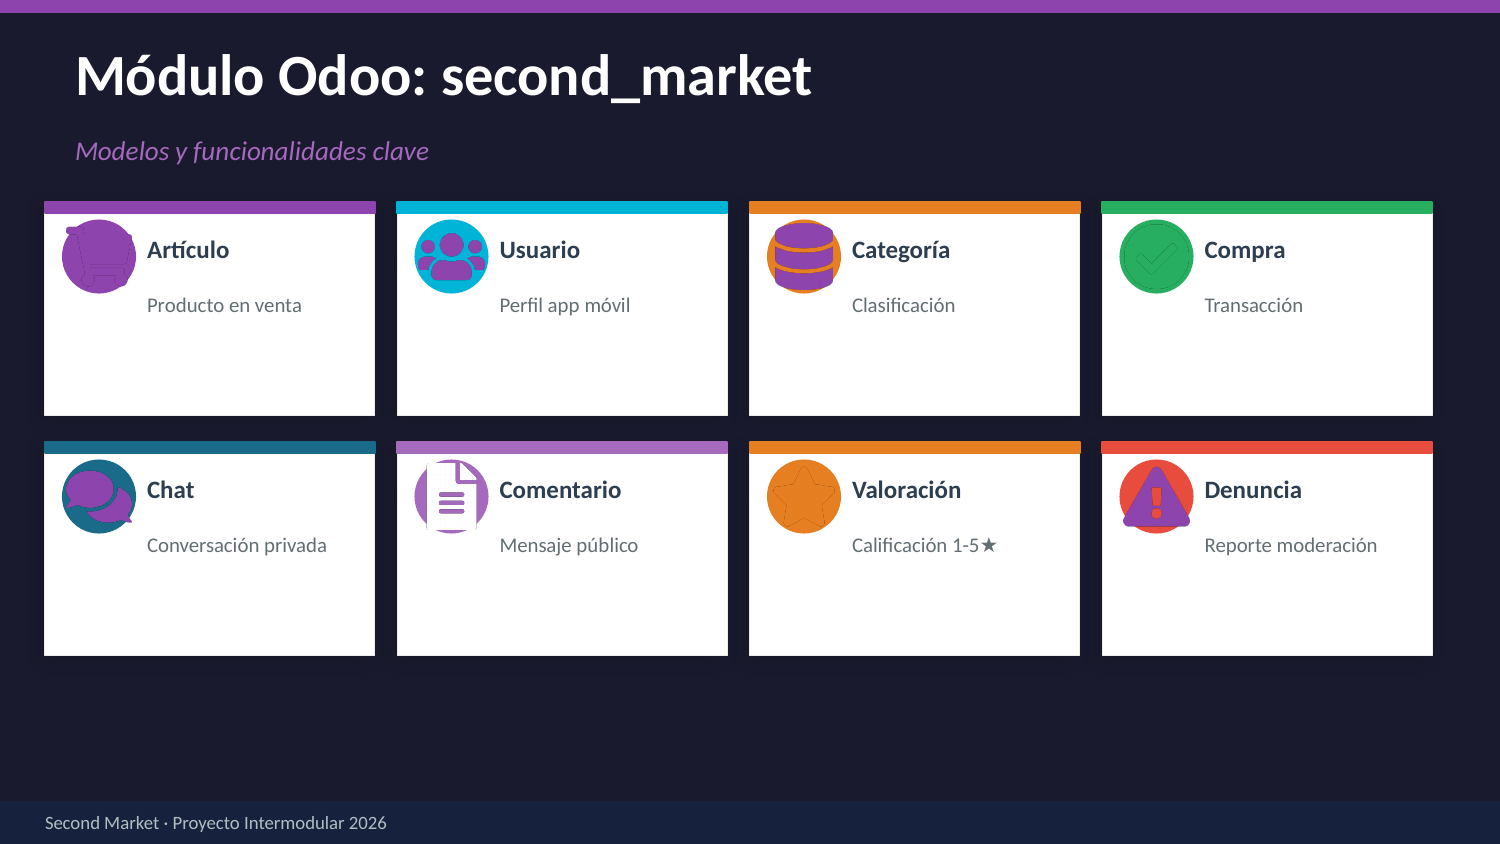

Módulo Odoo: second_market
Modelos y funcionalidades clave
Artículo
Usuario
Categoría
Compra
Producto en venta
Perfil app móvil
Clasificación
Transacción
Chat
Comentario
Valoración
Denuncia
Conversación privada
Mensaje público
Calificación 1-5★
Reporte moderación
Second Market · Proyecto Intermodular 2026